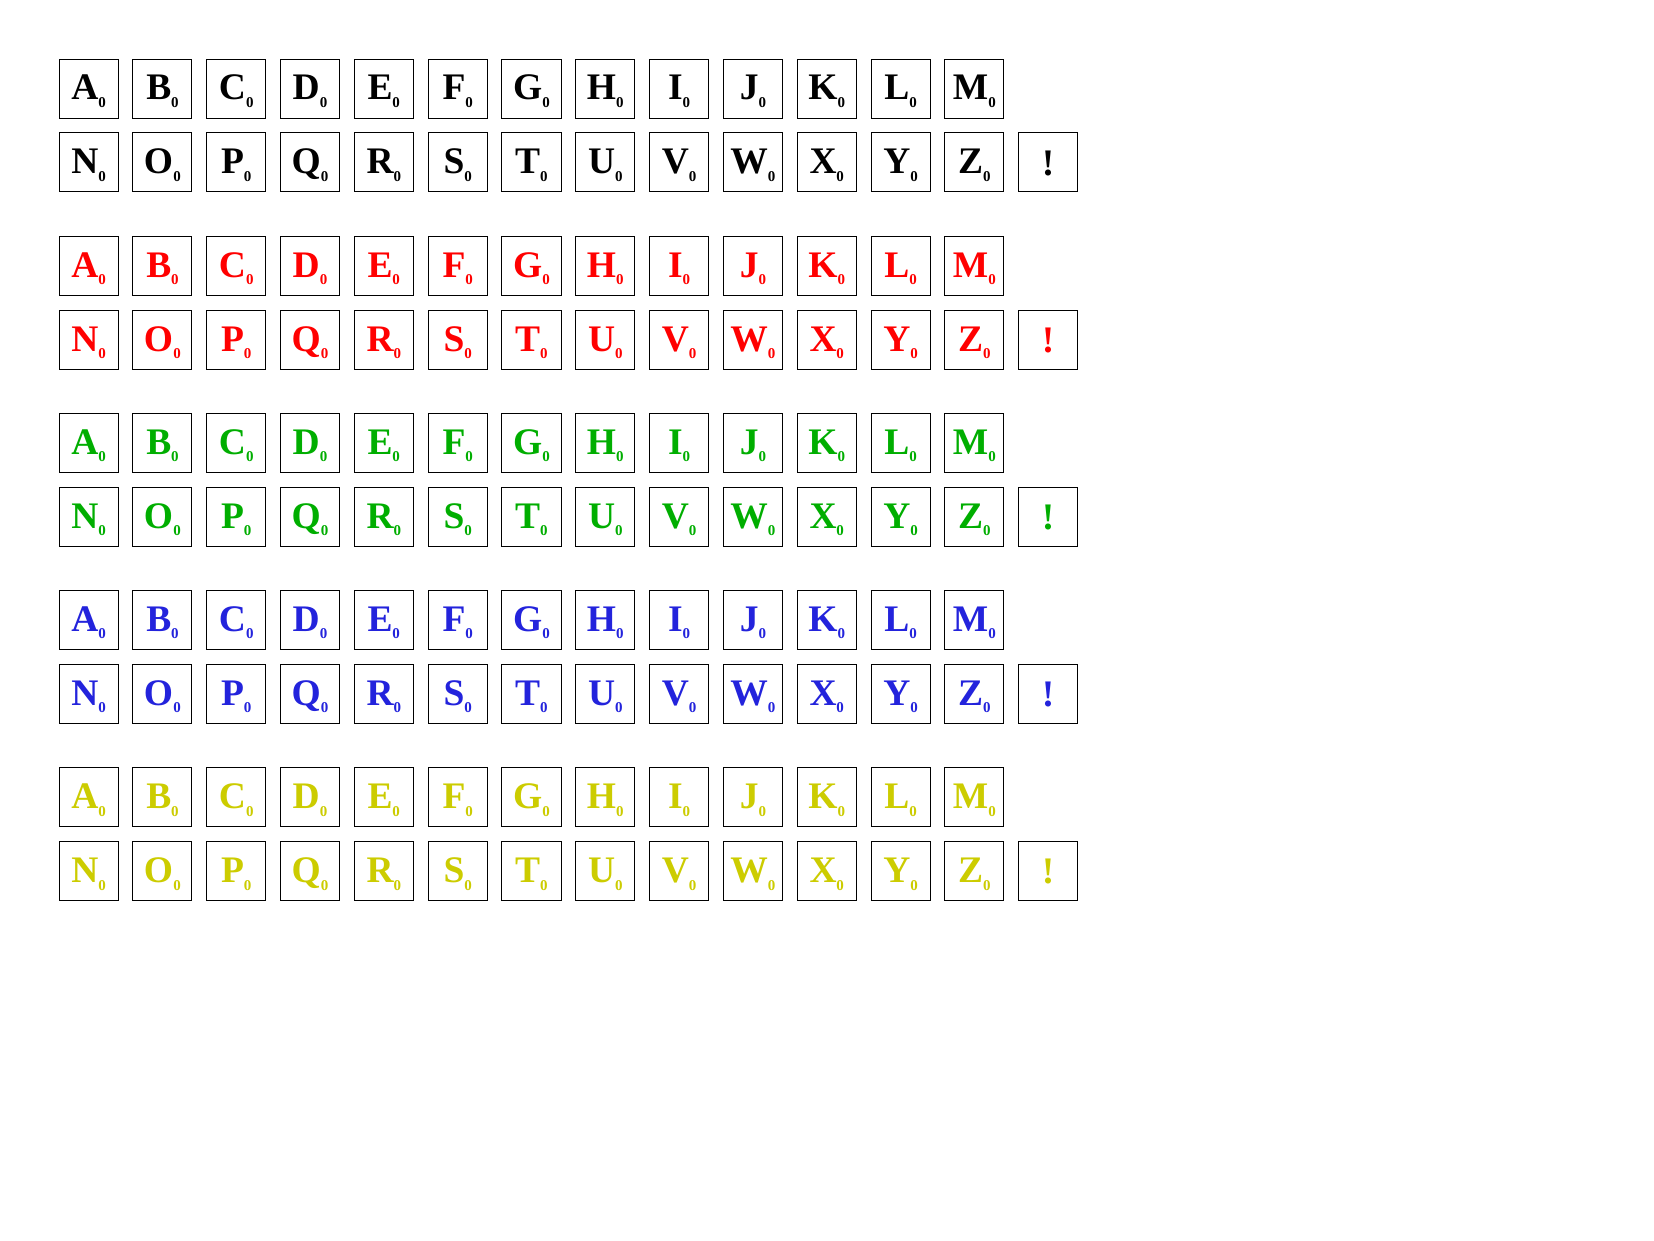

A0
B0
C0
D0
E0
F0
G0
H0
I0
J0
K0
L0
M0
N0
O0
P0
Q0
R0
S0
T0
U0
V0
W0
X0
Y0
Z0
!
A0
B0
C0
D0
E0
F0
G0
H0
I0
J0
K0
L0
M0
N0
O0
P0
Q0
R0
S0
T0
U0
V0
W0
X0
Y0
Z0
!
A0
B0
C0
D0
E0
F0
G0
H0
I0
J0
K0
L0
M0
N0
O0
P0
Q0
R0
S0
T0
U0
V0
W0
X0
Y0
Z0
!
A0
B0
C0
D0
E0
F0
G0
H0
I0
J0
K0
L0
M0
N0
O0
P0
Q0
R0
S0
T0
U0
V0
W0
X0
Y0
Z0
!
A0
B0
C0
D0
E0
F0
G0
H0
I0
J0
K0
L0
M0
N0
O0
P0
Q0
R0
S0
T0
U0
V0
W0
X0
Y0
Z0
!